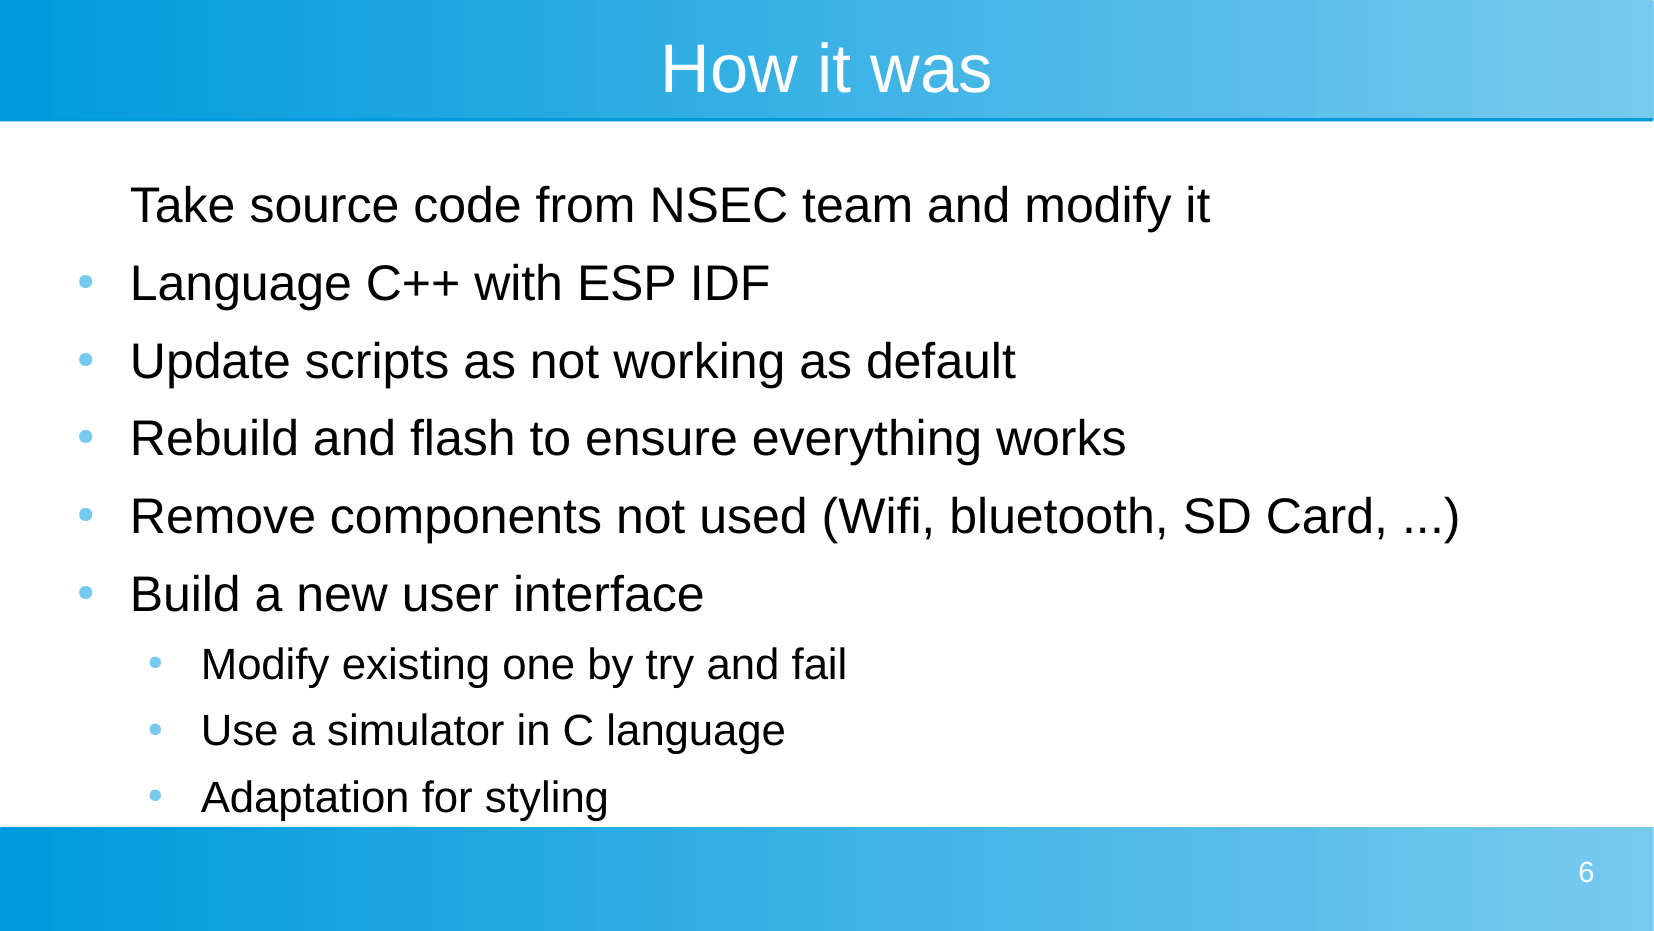

# How it was
Take source code from NSEC team and modify it
Language C++ with ESP IDF
Update scripts as not working as default
Rebuild and flash to ensure everything works
Remove components not used (Wifi, bluetooth, SD Card, ...)
Build a new user interface
Modify existing one by try and fail
Use a simulator in C language
Adaptation for styling
6